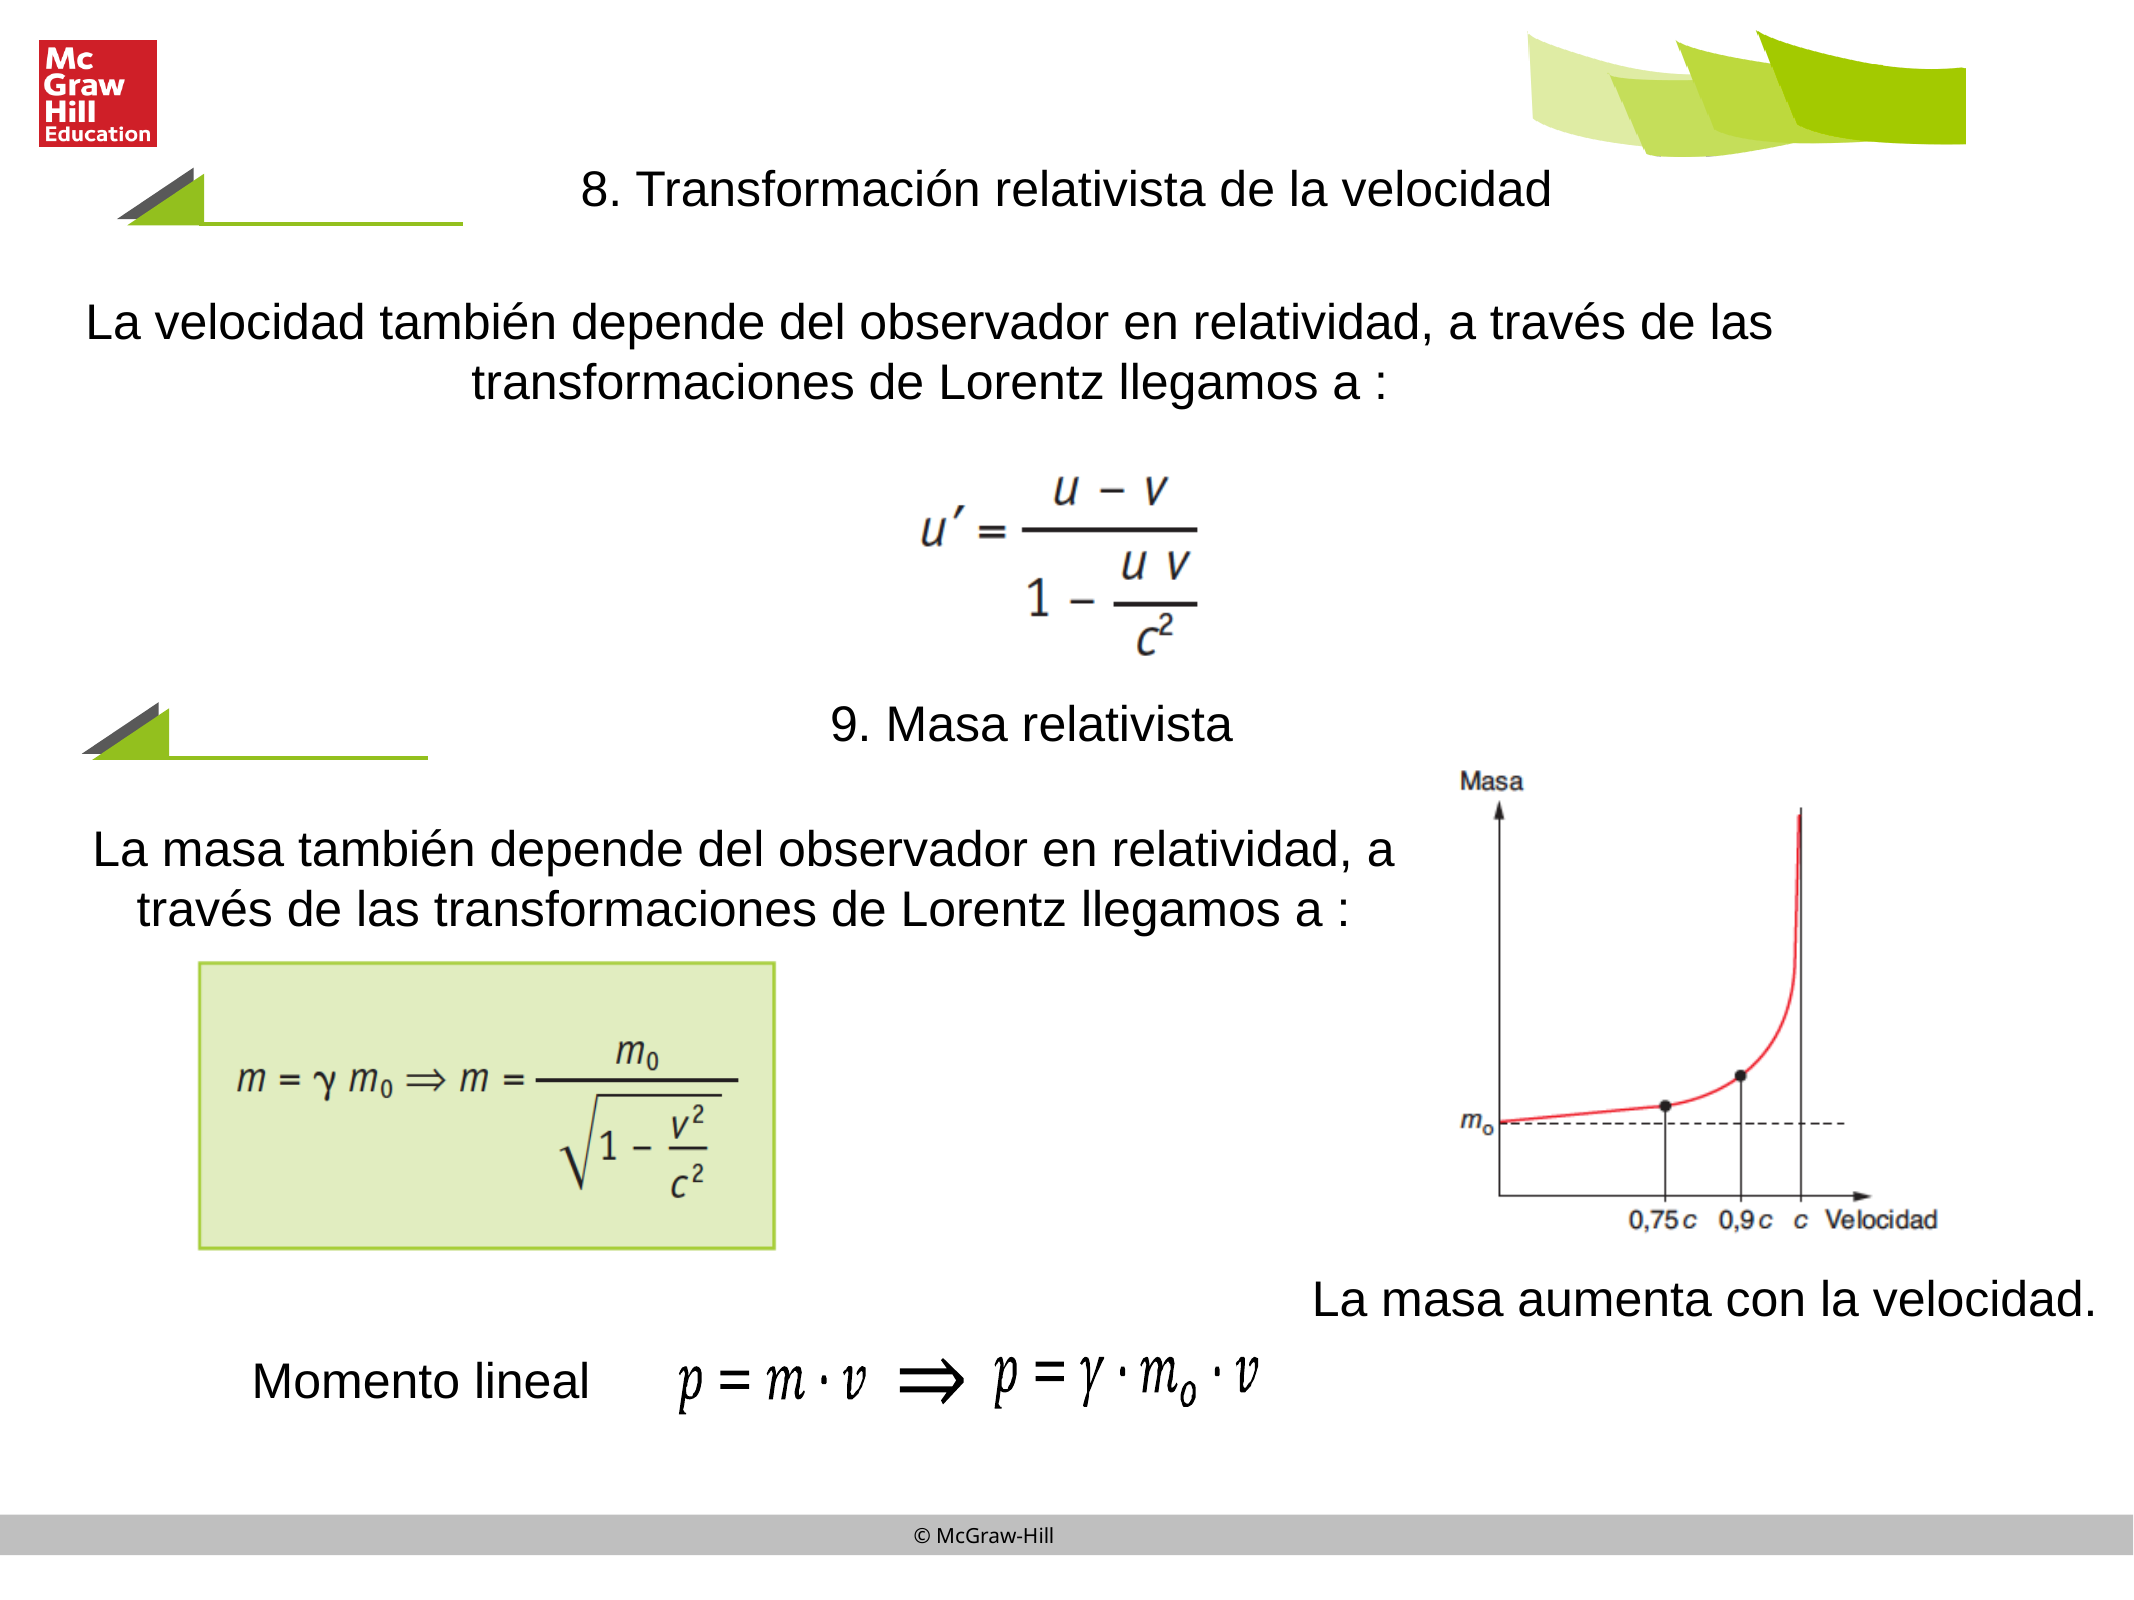

8. Transformación relativista de la velocidad
La velocidad también depende del observador en relatividad, a través de las transformaciones de Lorentz llegamos a :
9. Masa relativista
La masa también depende del observador en relatividad, a través de las transformaciones de Lorentz llegamos a :
La masa aumenta con la velocidad.
Momento lineal
© McGraw-Hill